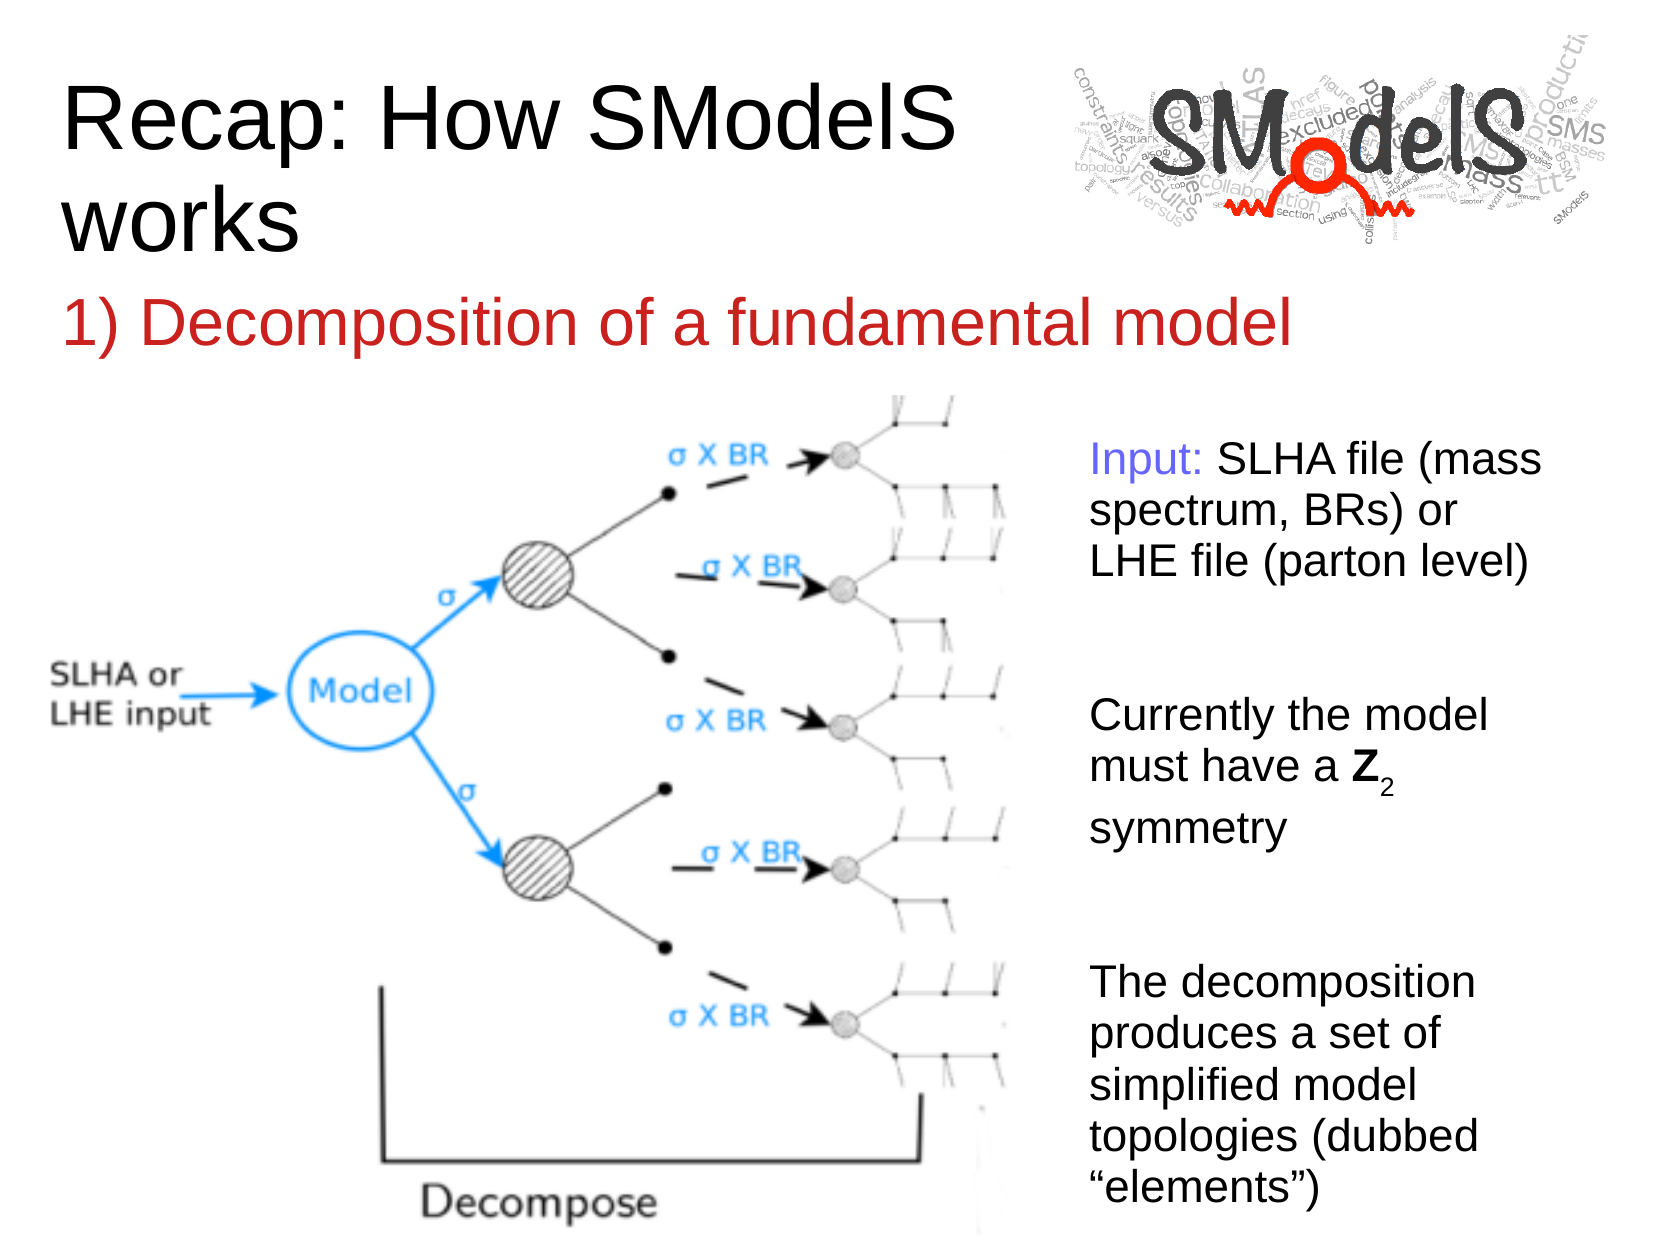

Recap: How SModelS works
1) Decomposition of a fundamental model
Input: SLHA file (mass spectrum, BRs) or LHE file (parton level)
Currently the model must have a Z2 symmetry
The decomposition produces a set of simplified model topologies (dubbed “elements”)